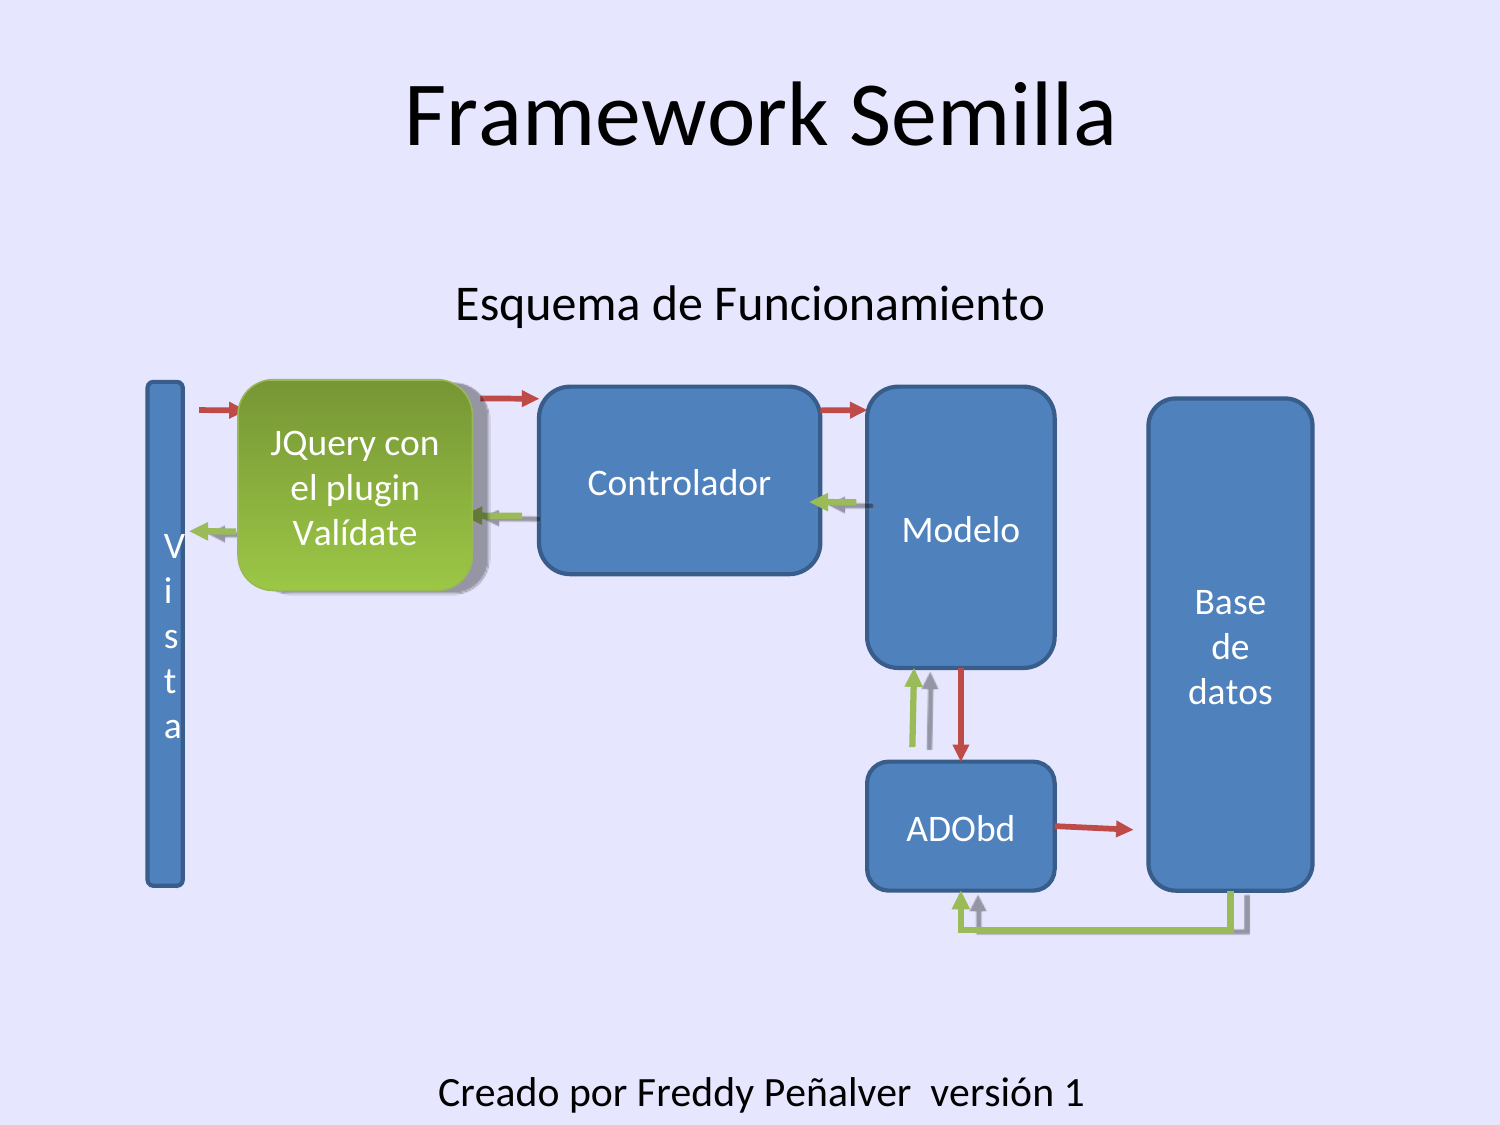

Framework Semilla
Esquema de Funcionamiento
JQuery con el plugin Valídate
Vista
Controlador
Modelo
Base de datos
ADObd
Creado por Freddy Peñalver versión 1